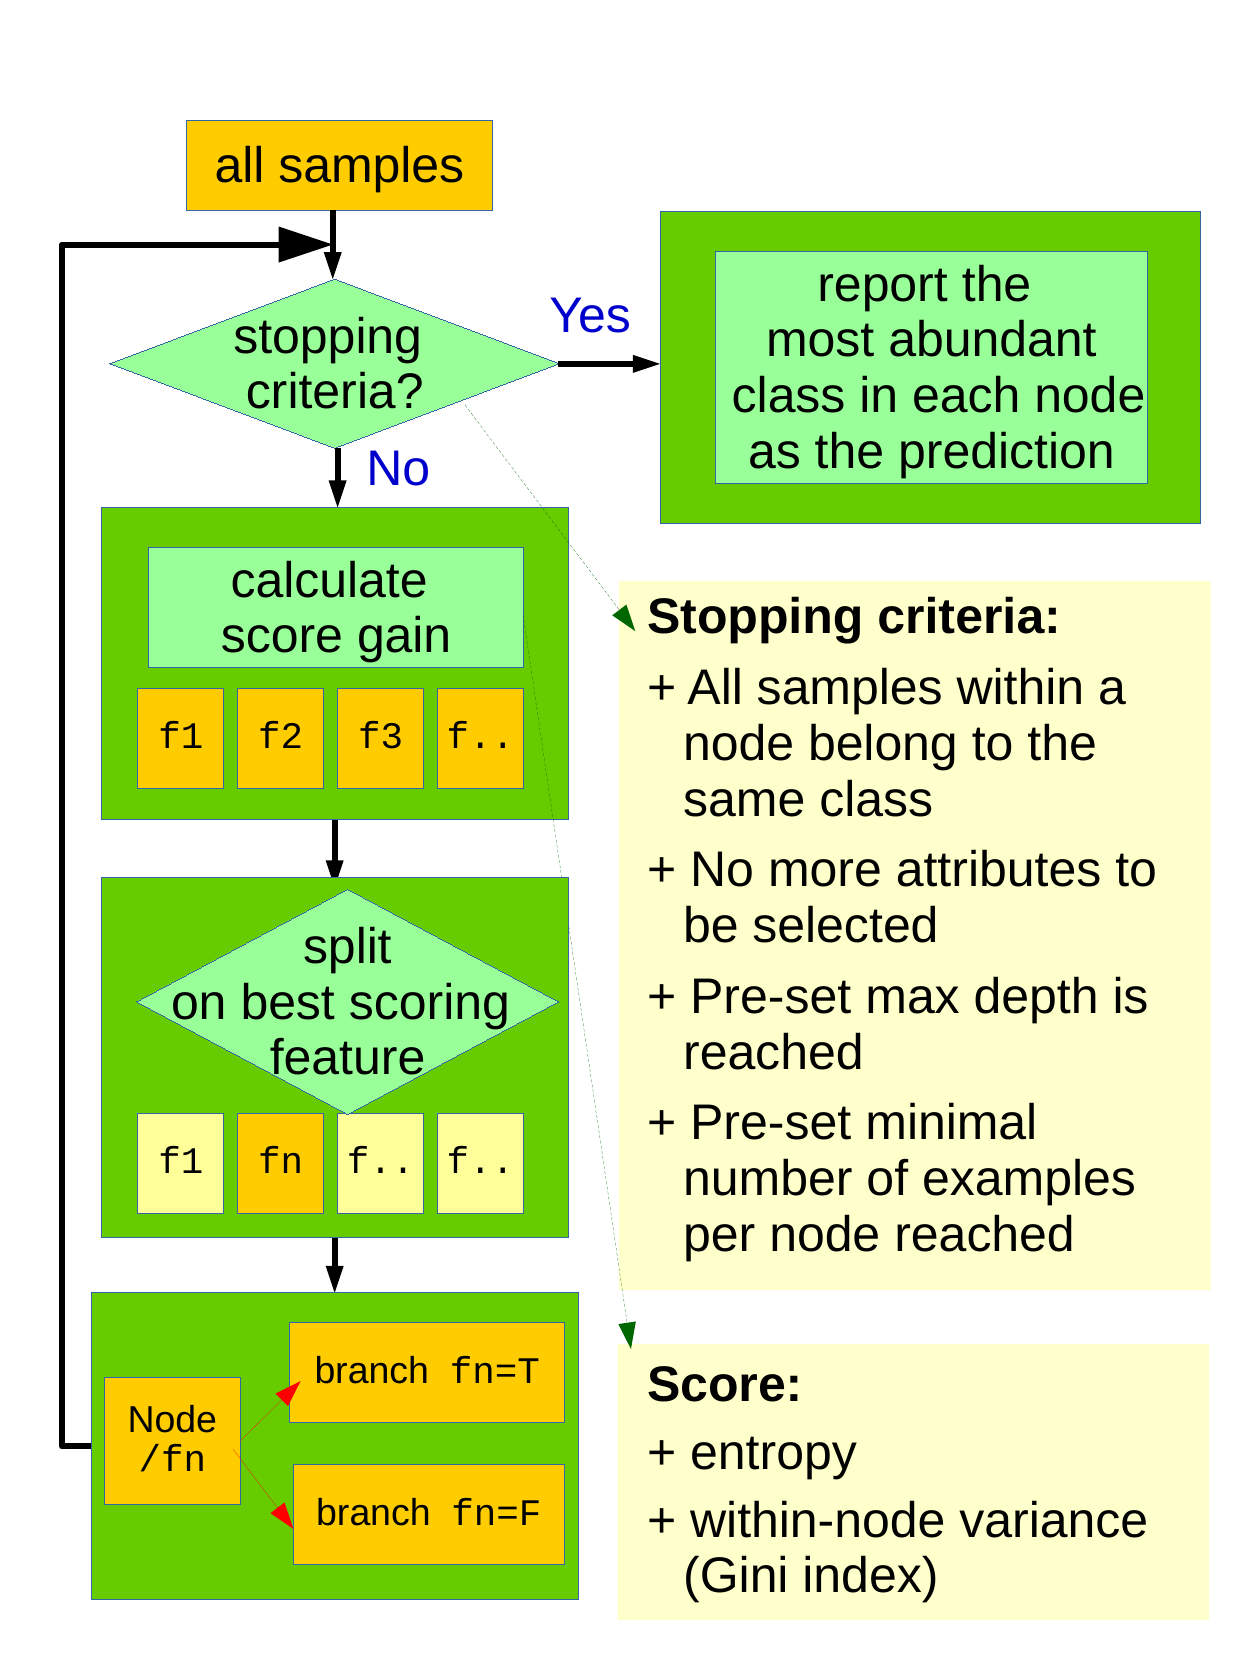

all samples
report the
most abundant
 class in each node
as the prediction
stopping
criteria?
Yes
No
calculate
score gain
f1
f2
f3
f..
Stopping criteria:
+ All samples within a node belong to the same class
+ No more attributes to be selected
+ Pre-set max depth is reached
+ Pre-set minimal number of examples per node reached
 split
on best scoring
feature
f1
fn
f..
f..
branch fn=T
Node
/fn
branch fn=F
Score:
+ entropy
+ within-node variance (Gini index)